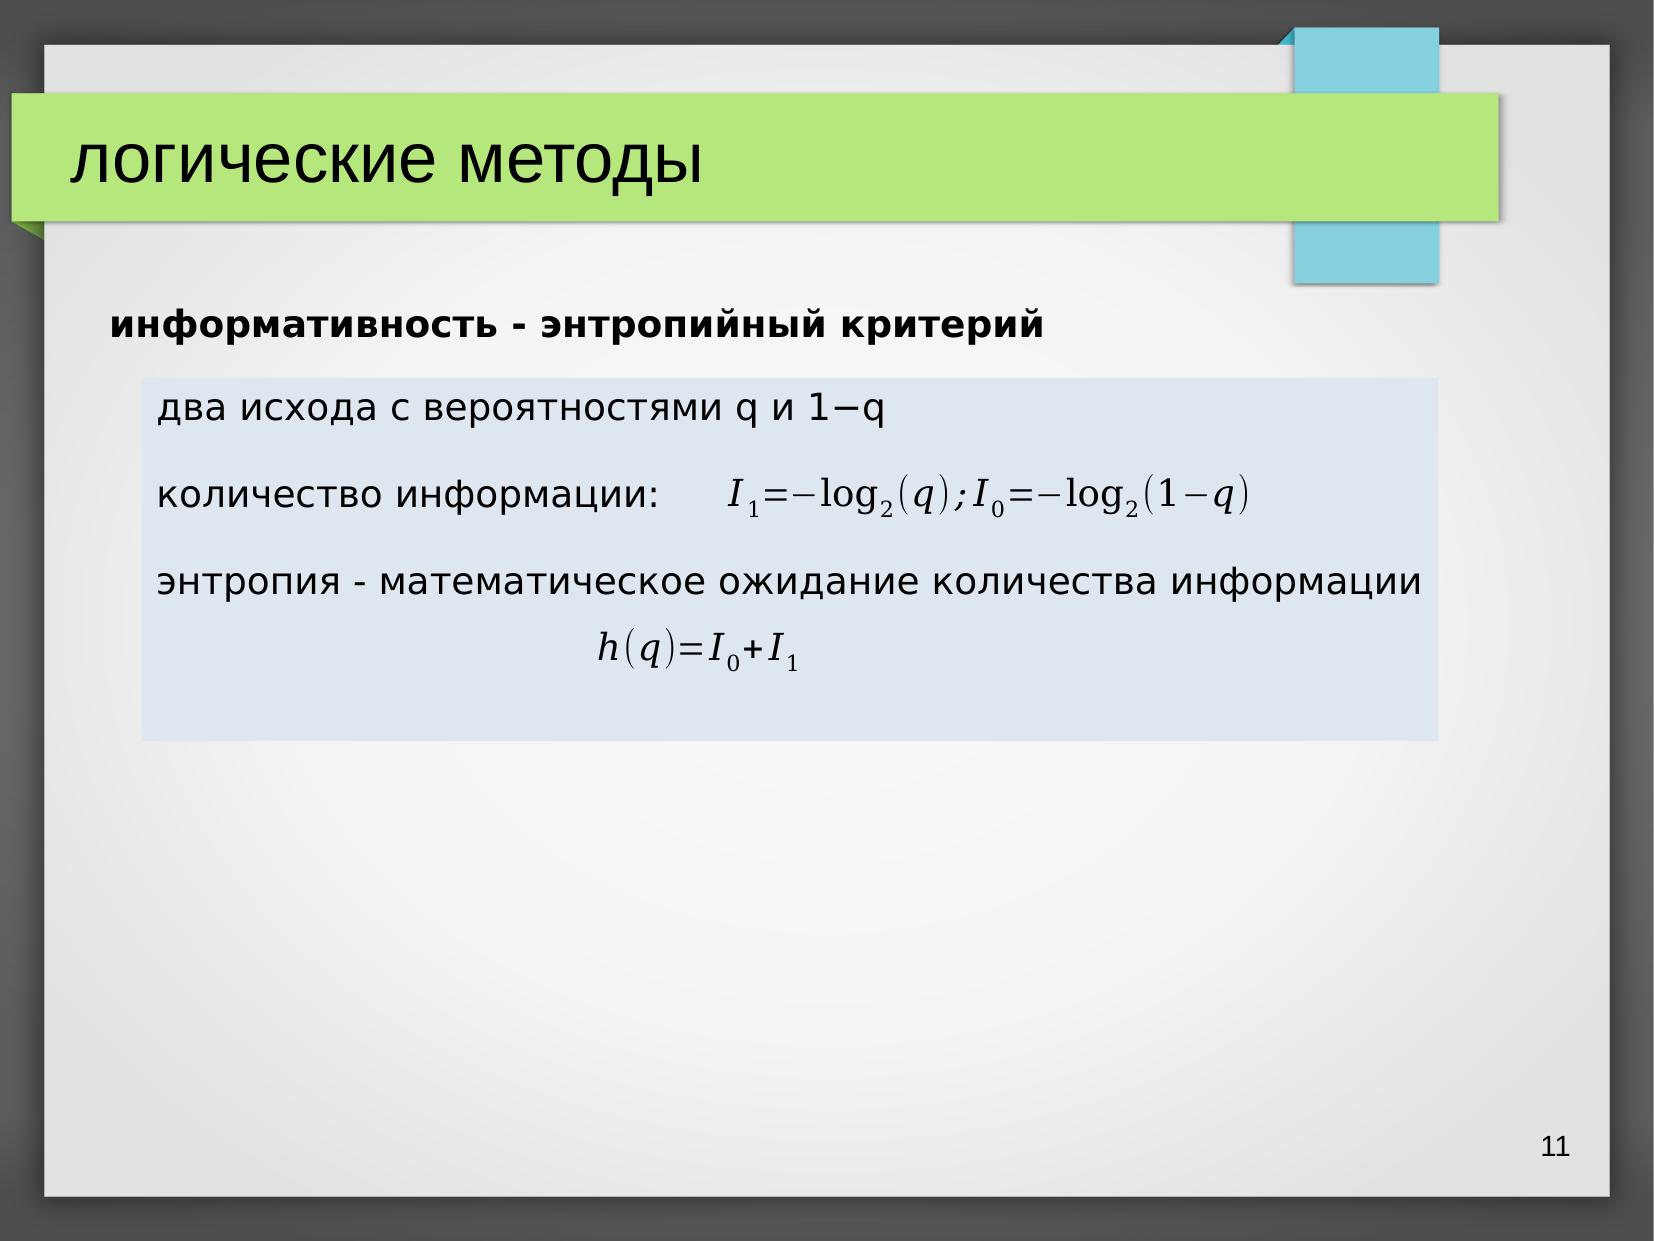

# логические методы
информативность - энтропийный критерий
два исхода с вероятностями q и 1−q
количество информации:
энтропия - математическое ожидание количества информации
11